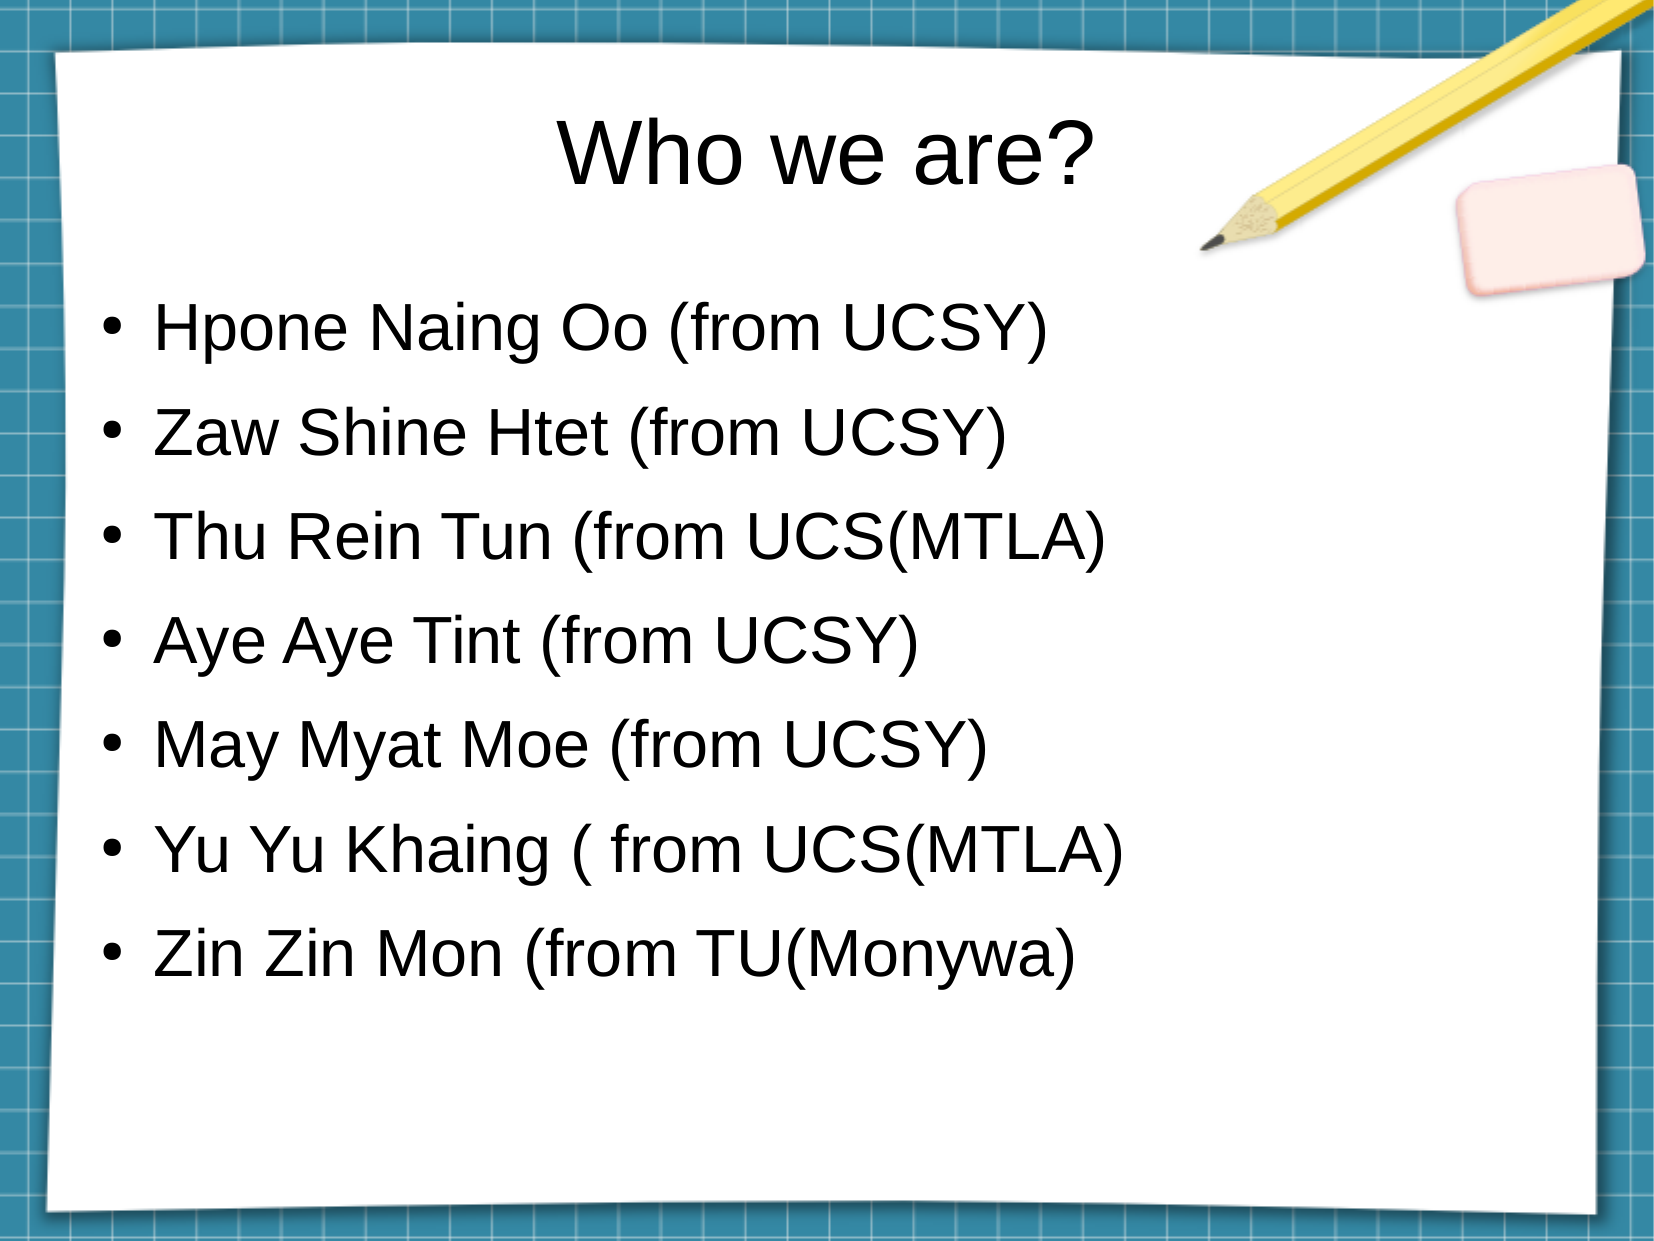

# Who we are?
Hpone Naing Oo (from UCSY)
Zaw Shine Htet (from UCSY)
Thu Rein Tun (from UCS(MTLA)
Aye Aye Tint (from UCSY)
May Myat Moe (from UCSY)
Yu Yu Khaing ( from UCS(MTLA)
Zin Zin Mon (from TU(Monywa)